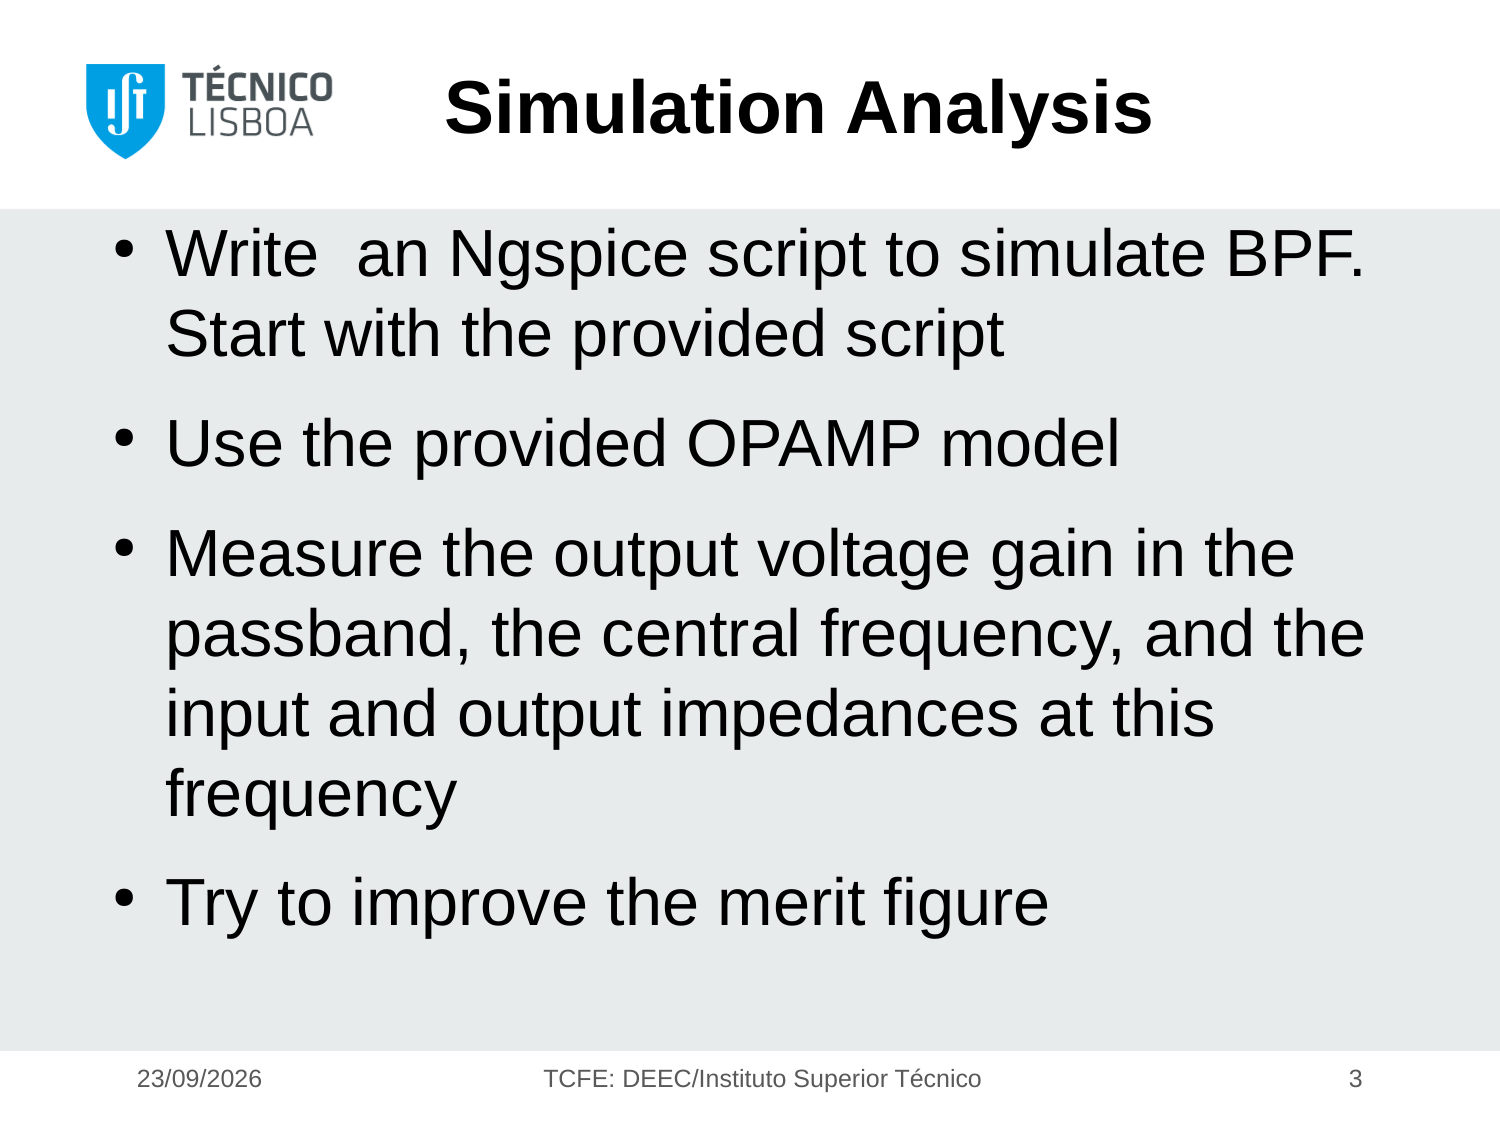

# Simulation Analysis
Write an Ngspice script to simulate BPF. Start with the provided script
Use the provided OPAMP model
Measure the output voltage gain in the passband, the central frequency, and the input and output impedances at this frequency
Try to improve the merit figure
bla
3